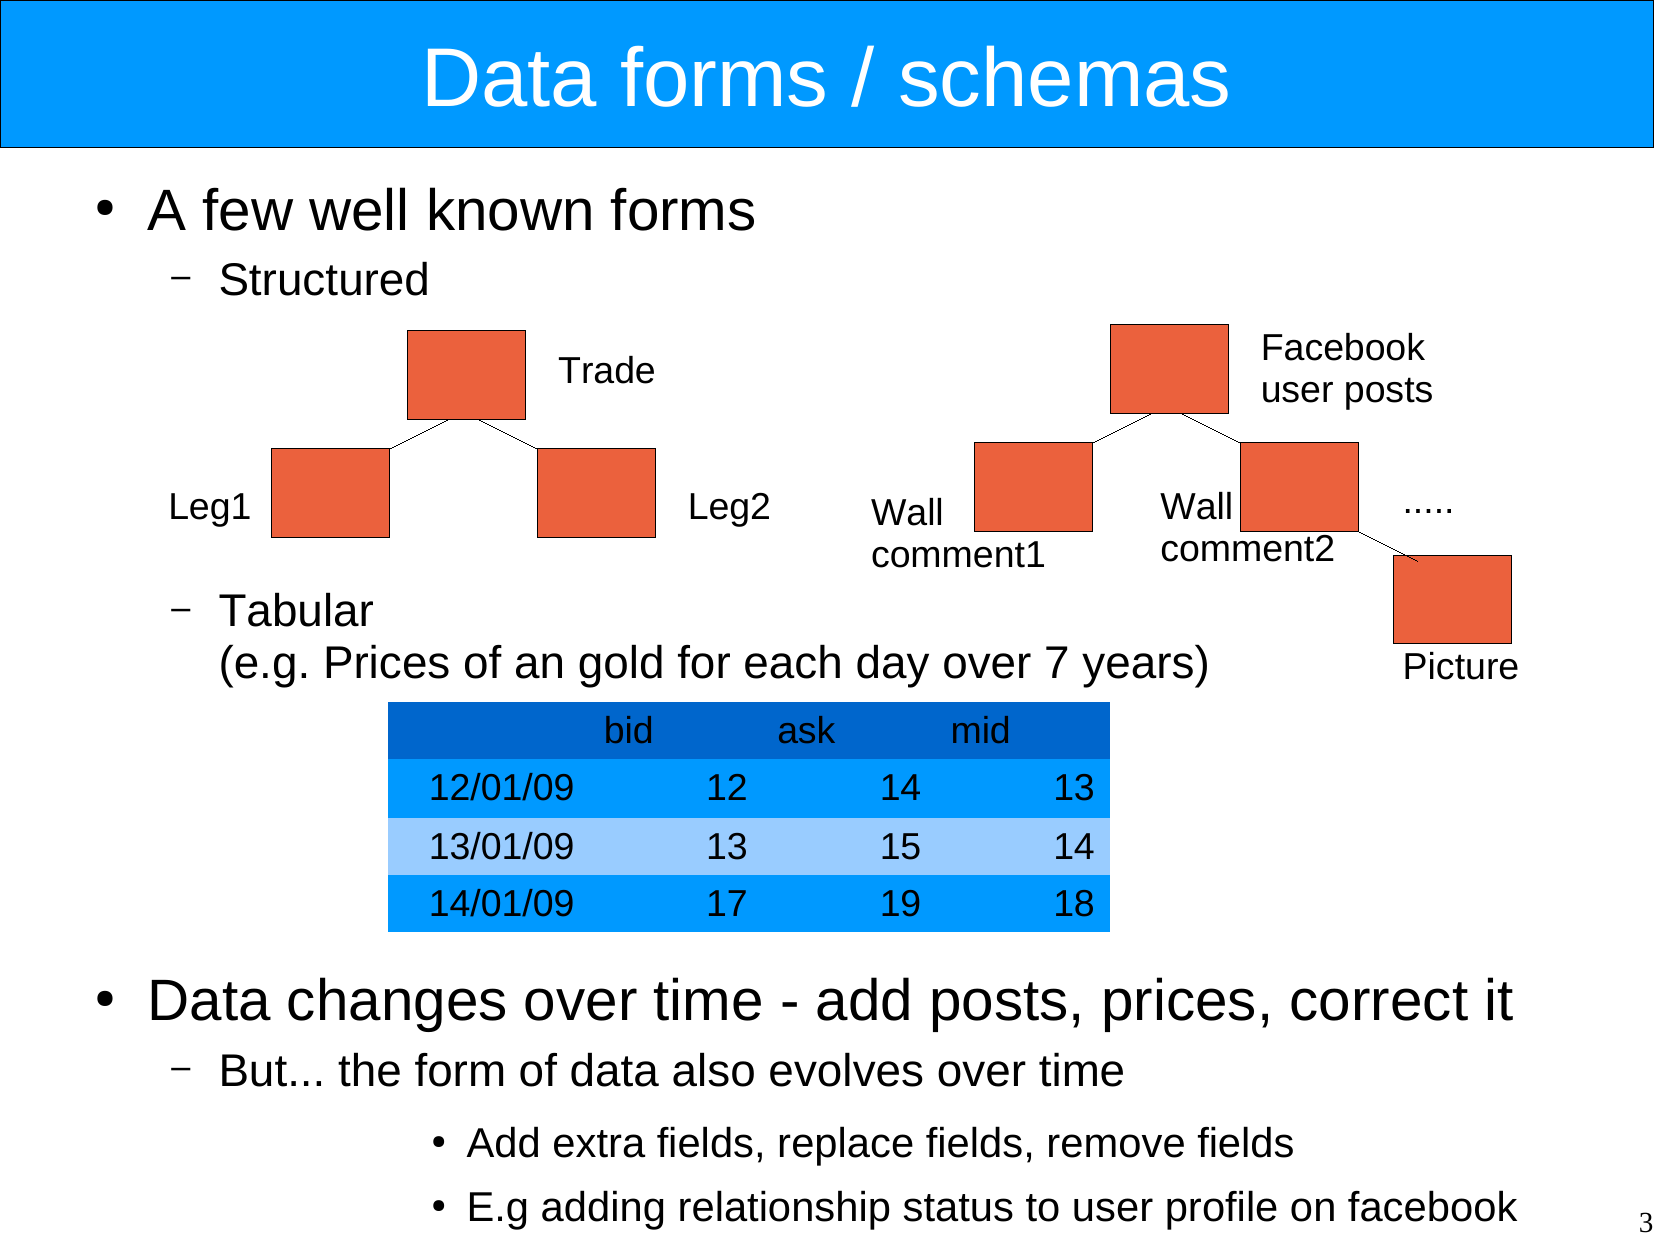

# Data forms / schemas
A few well known forms
Structured
Tabular
(e.g. Prices of an gold for each day over 7 years)
Data changes over time - add posts, prices, correct it
But... the form of data also evolves over time
Add extra fields, replace fields, remove fields
E.g adding relationship status to user profile on facebook
Facebook
user posts
Trade
.....
Leg2
Wall
comment2
Leg1
Wall
comment1
Picture
| | bid | ask | mid |
| --- | --- | --- | --- |
| 12/01/09 | 12 | 14 | 13 |
| 13/01/09 | 13 | 15 | 14 |
| 14/01/09 | 17 | 19 | 18 |
3